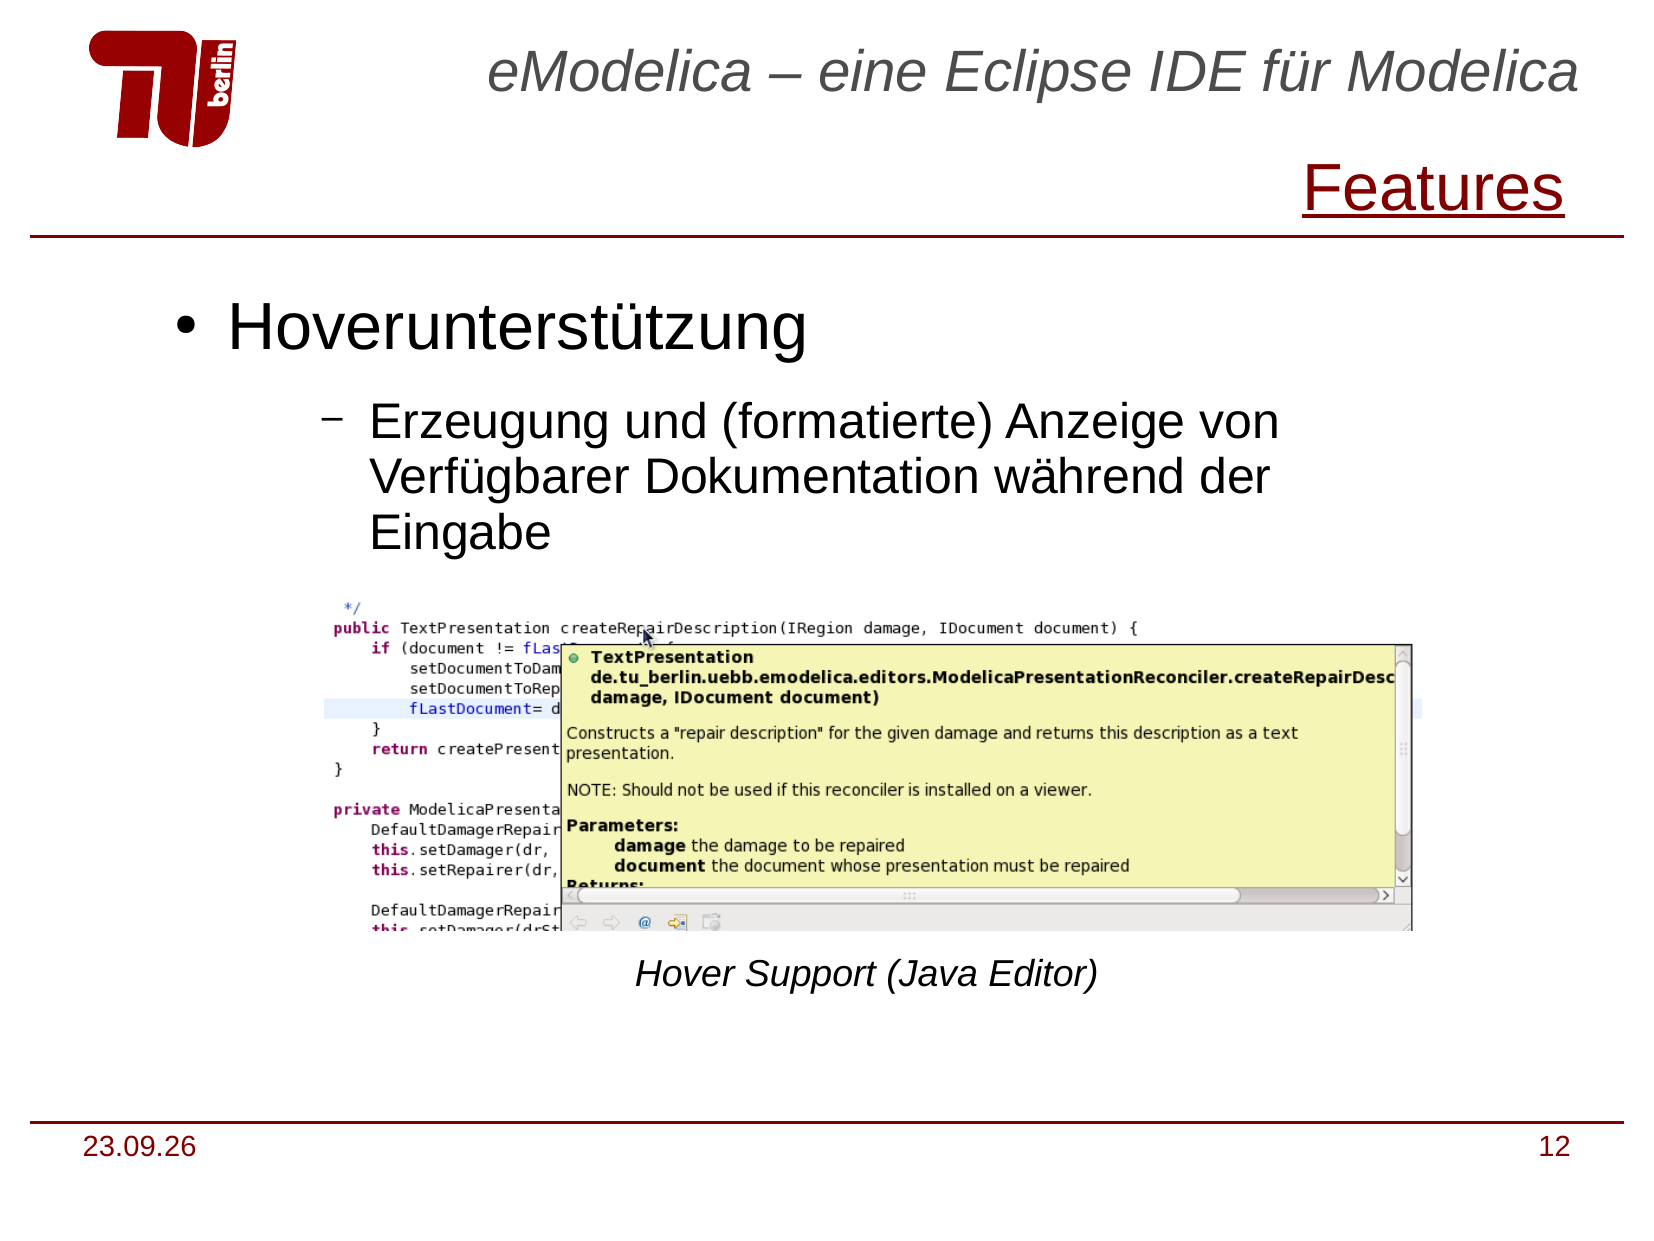

# Features
Hoverunterstützung
Erzeugung und (formatierte) Anzeige von Verfügbarer Dokumentation während der Eingabe
Hover Support (Java Editor)
Christoph Höger
12